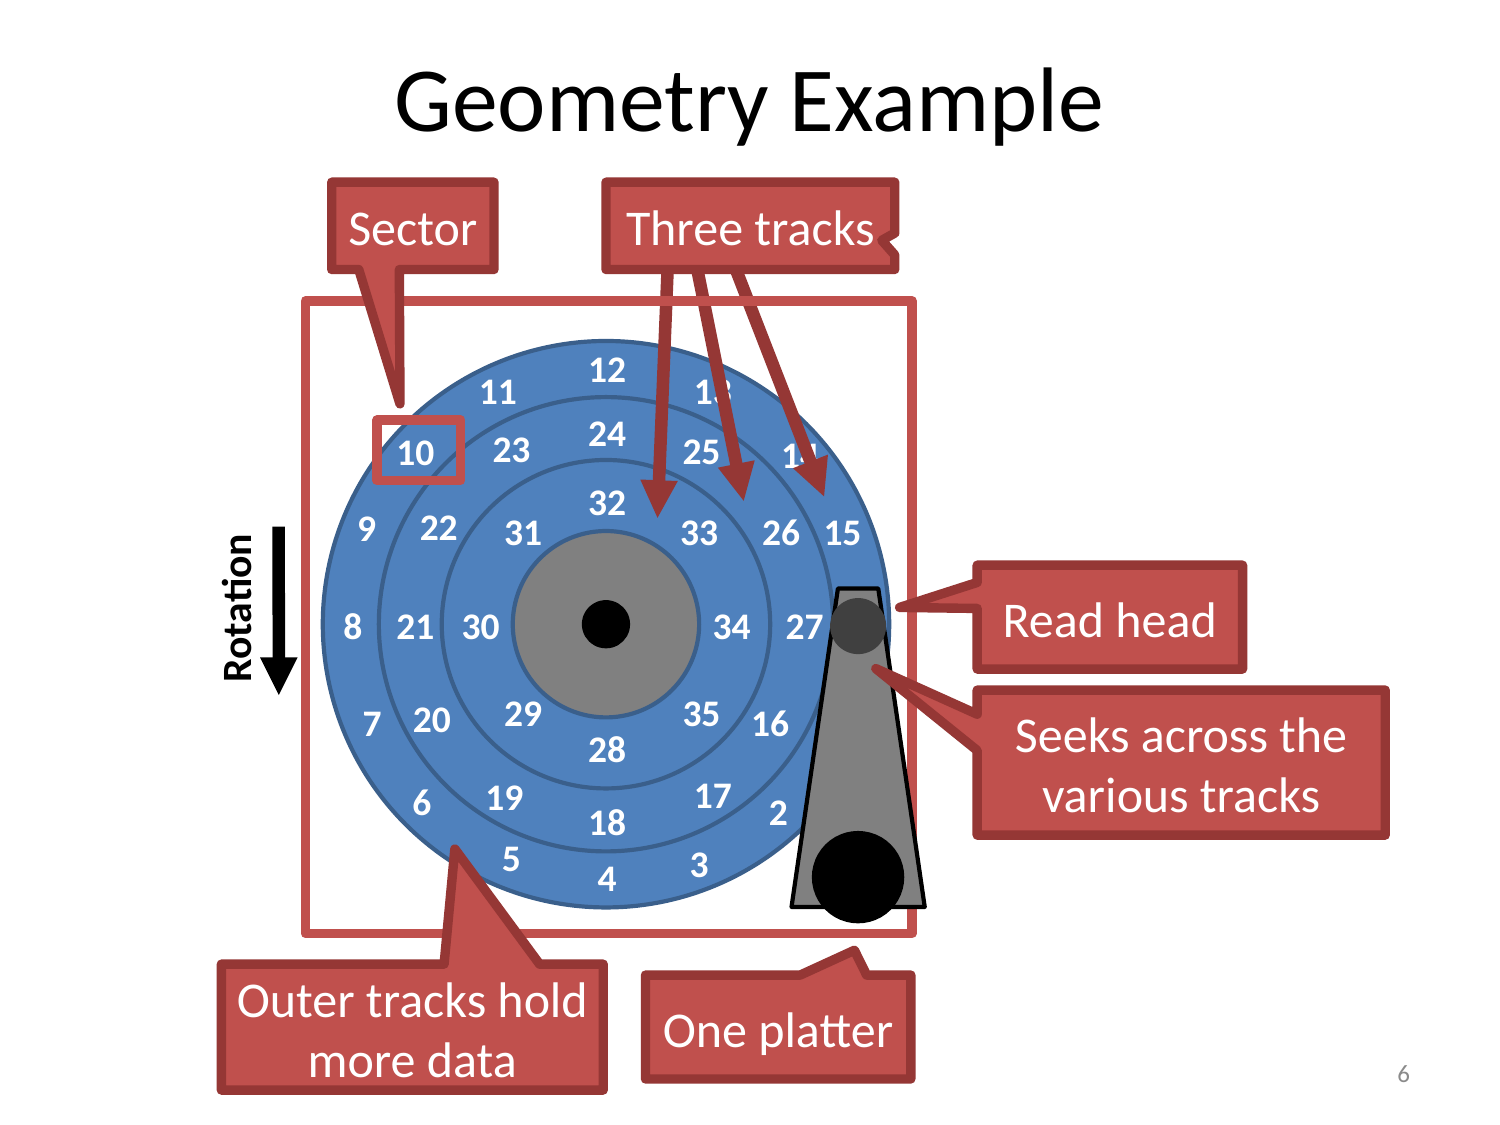

# Geometry Example
Sector
Three tracks
12
13
11
24
23
25
10
14
32
22
9
31
33
26
15
8
21
30
34
27
0
29
35
20
7
16
1
28
17
19
6
2
18
5
3
4
Read head
Rotation
Seeks across the various tracks
Outer tracks hold more data
One platter